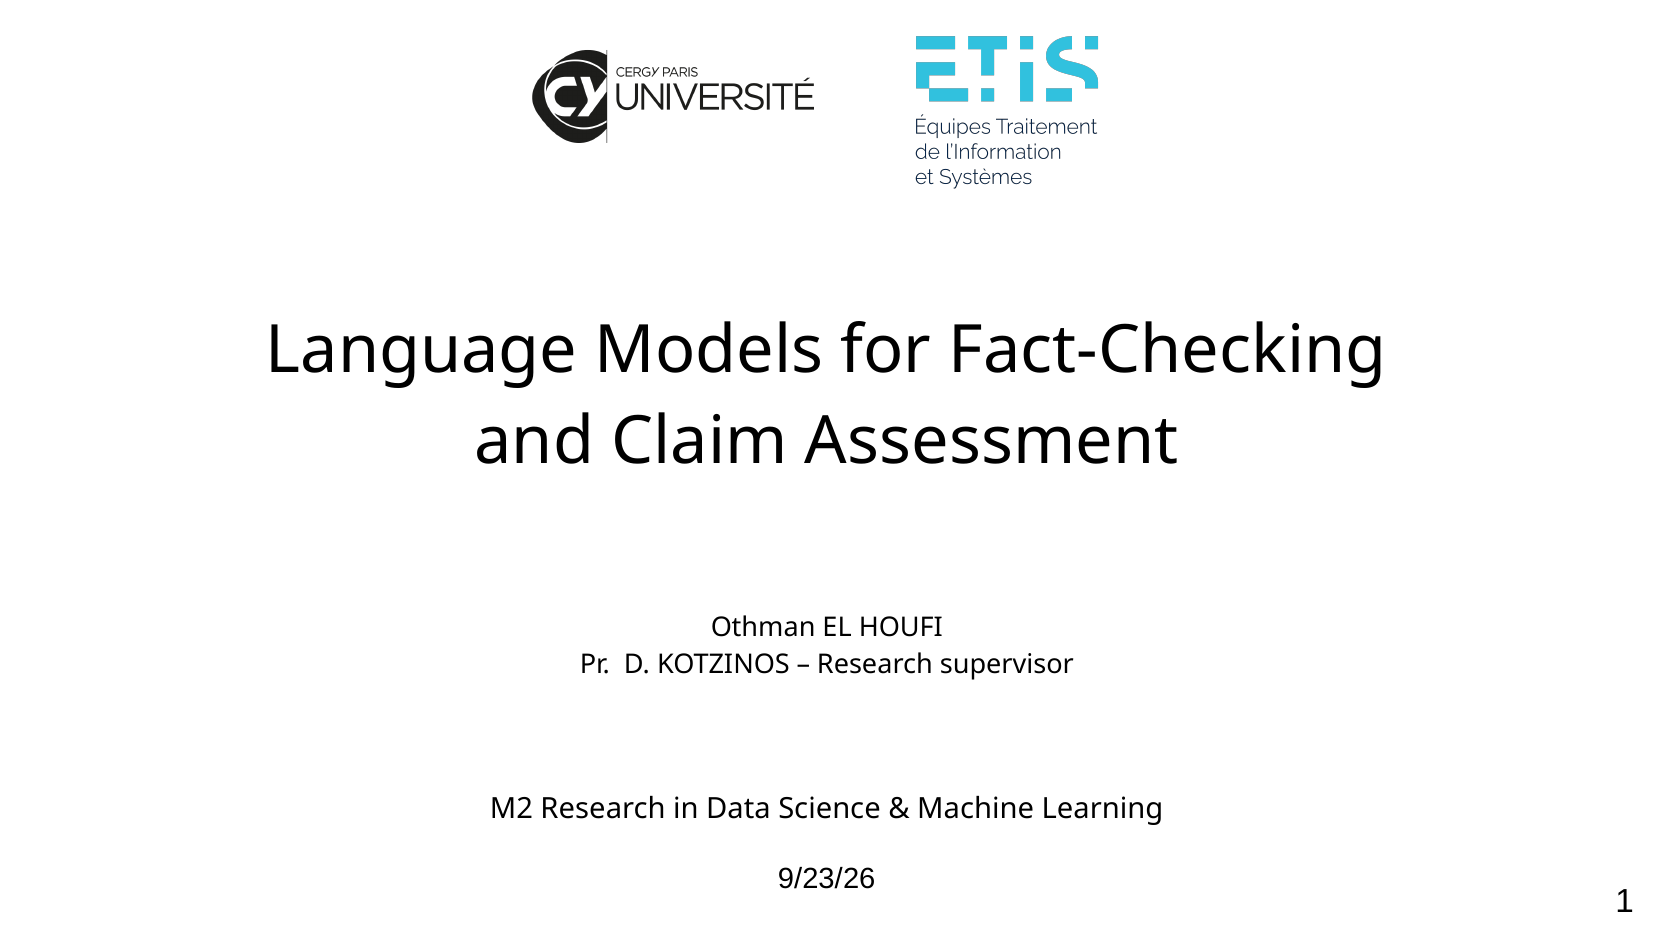

Language Models for Fact-Checking and Claim Assessment
Othman EL HOUFI
Pr. D. KOTZINOS – Research supervisor
M2 Research in Data Science & Machine Learning